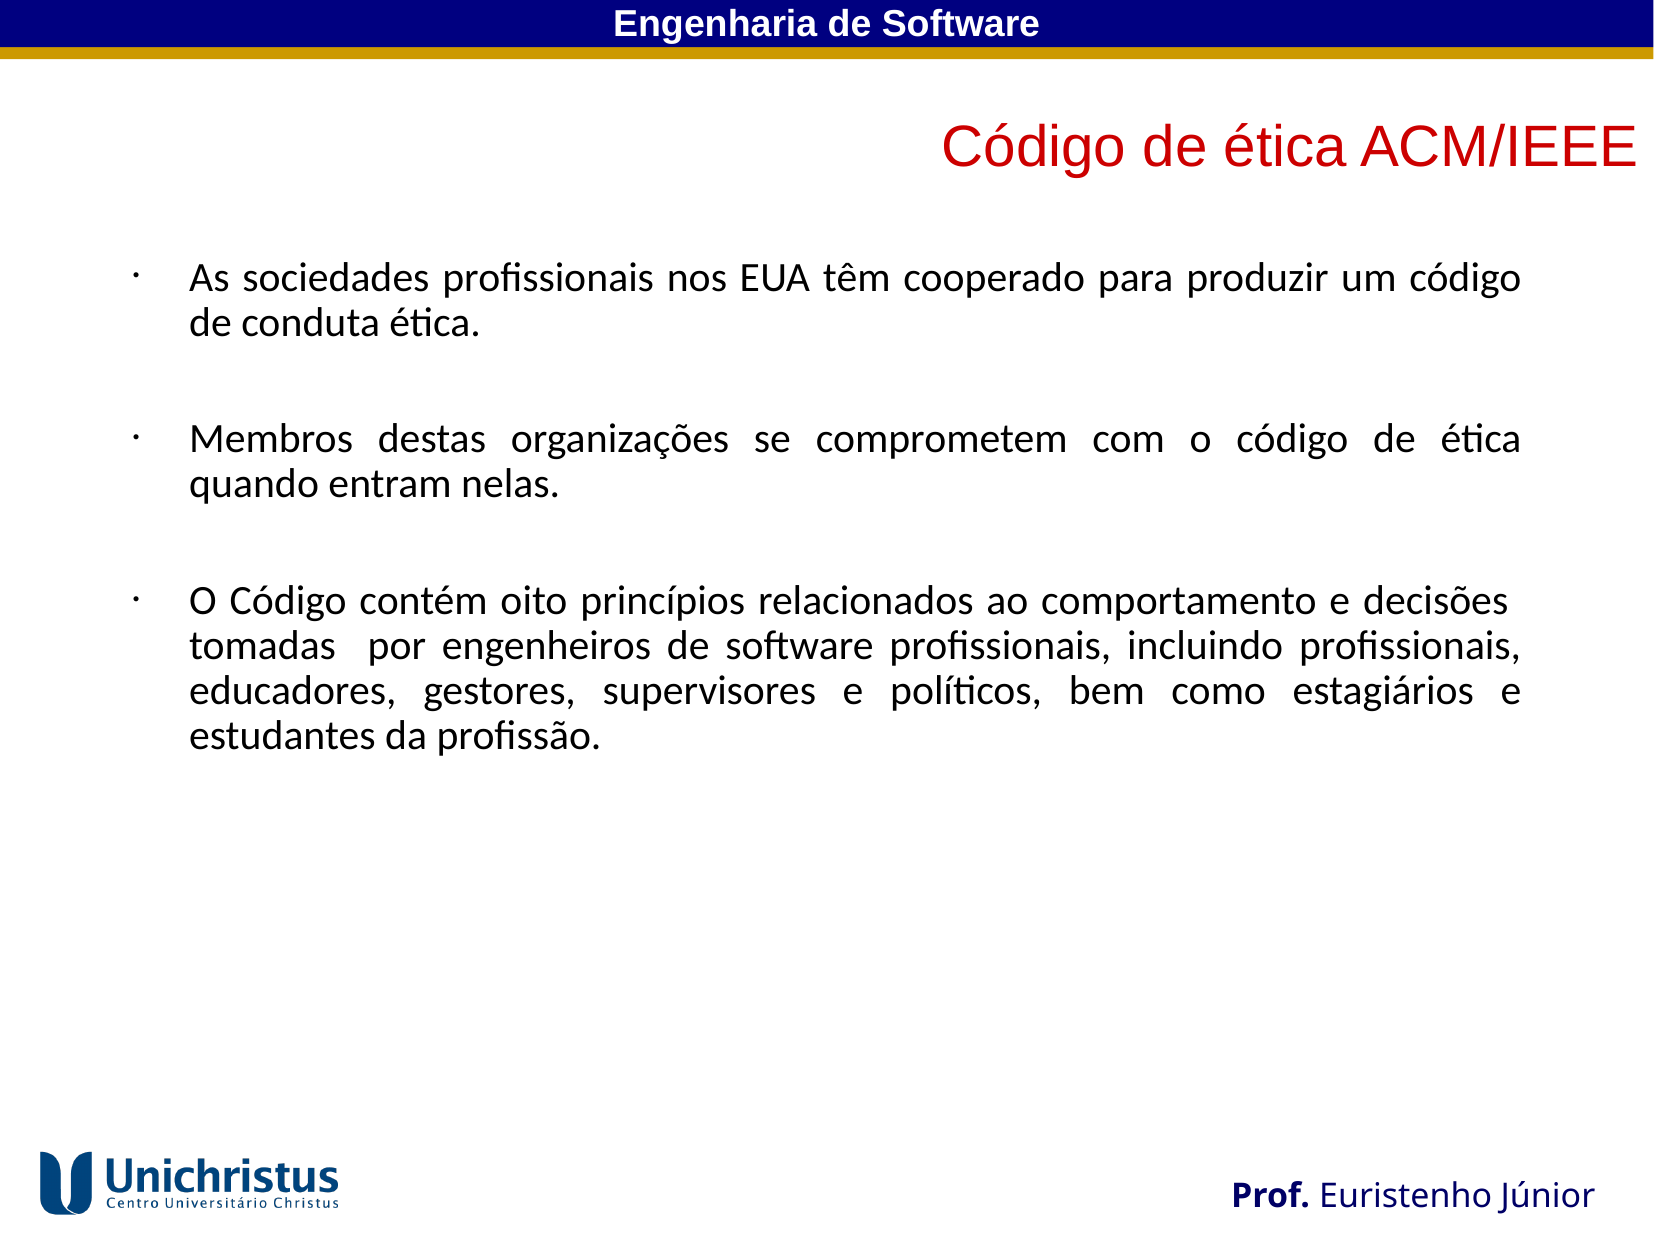

Engenharia de Software
Código de ética ACM/IEEE
# As sociedades profissionais nos EUA têm cooperado para produzir um código de conduta ética.
Membros destas organizações se comprometem com o código de ética quando entram nelas.
O Código contém oito princípios relacionados ao comportamento e decisões tomadas por engenheiros de software profissionais, incluindo profissionais, educadores, gestores, supervisores e políticos, bem como estagiários e estudantes da profissão.
Prof. Euristenho Júnior